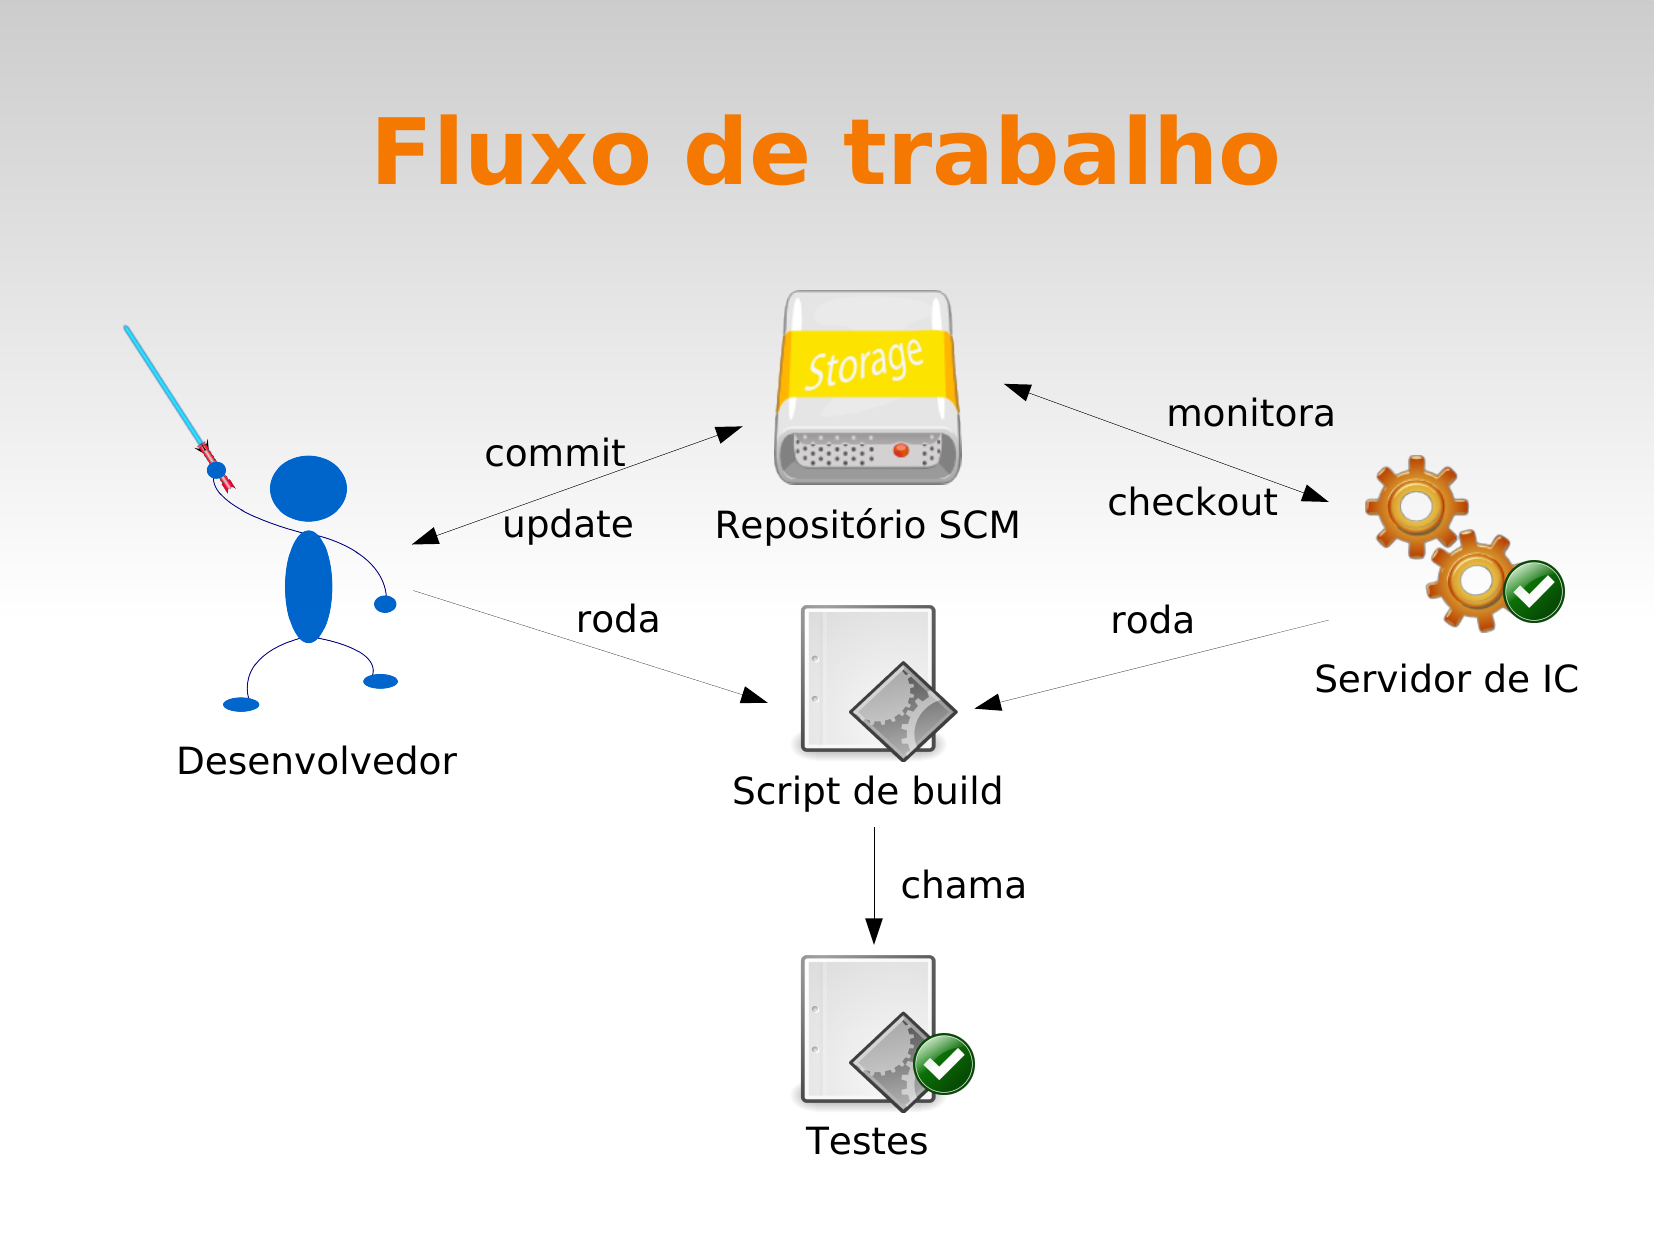

# Fluxo de trabalho
Repositório SCM
Desenvolvedor
monitora
checkout
commit
update
Servidor de IC
roda
roda
Script de build
chama
Testes